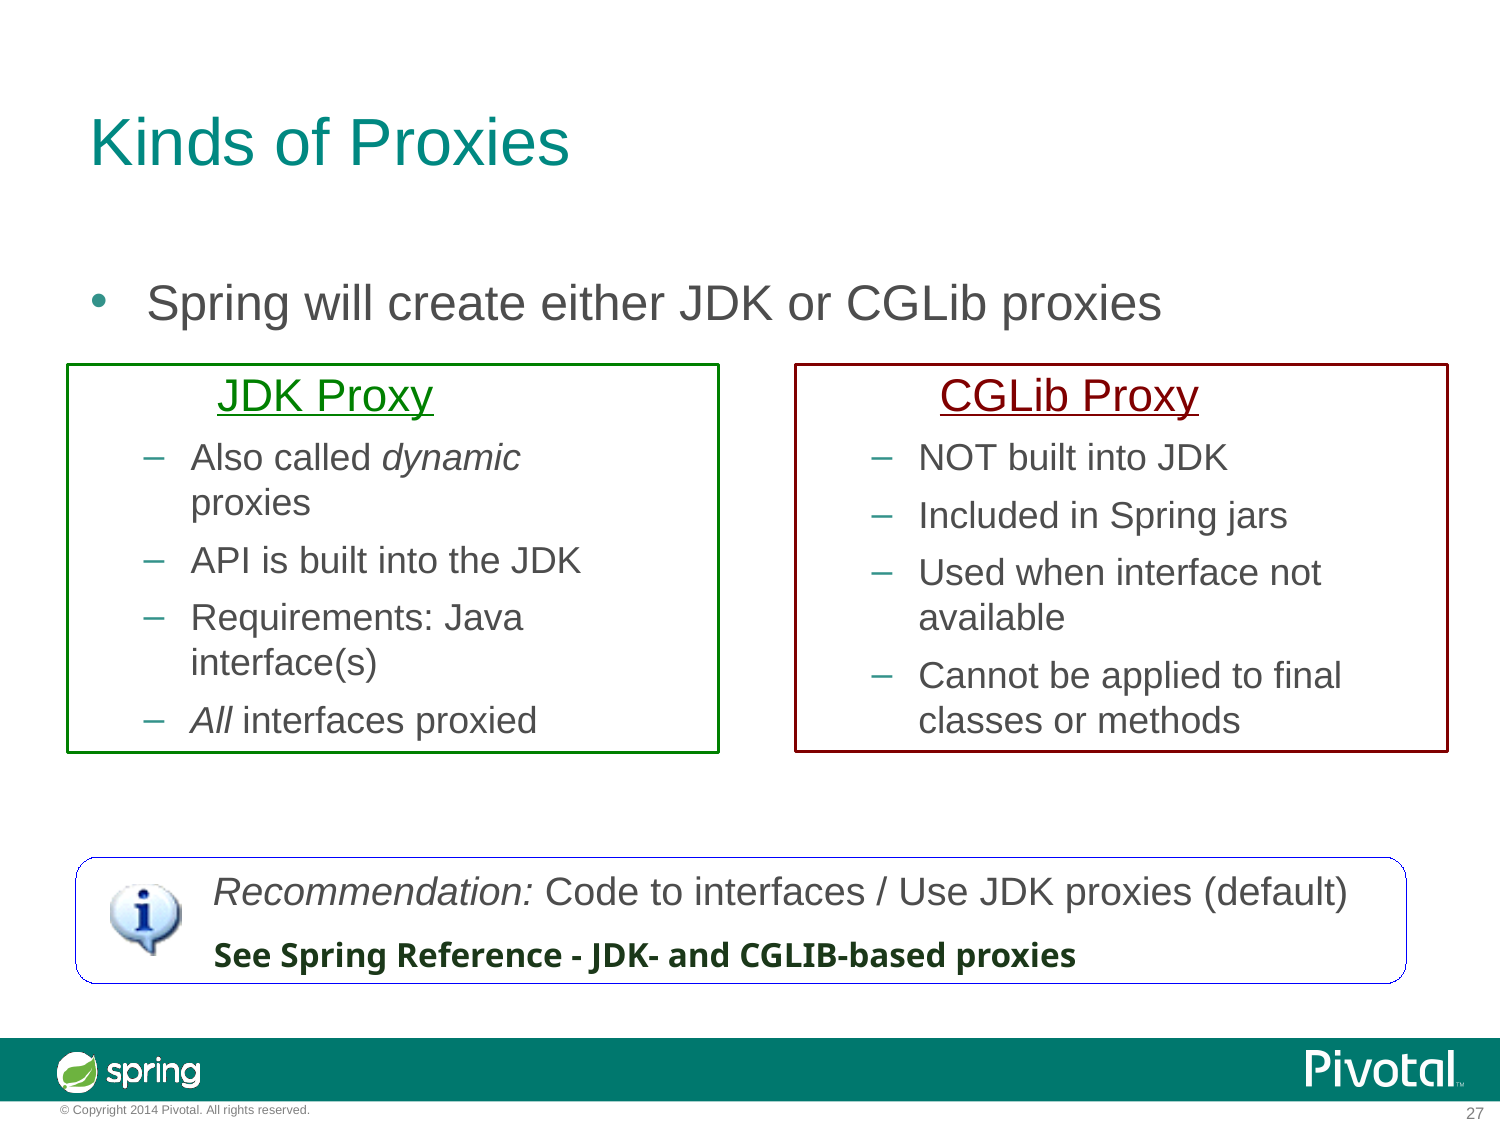

# Kinds of Proxies
Spring will create either JDK or CGLib proxies
JDK Proxy
Also called dynamic
proxies
API is built into the JDK
Requirements: Java interface(s)
All interfaces proxied
CGLib Proxy
NOT built into JDK
Included in Spring jars
Used when interface not available
Cannot be applied to final classes or methods
Recommendation: Code to interfaces / Use JDK proxies (default)
See Spring Reference - JDK- and CGLIB-based proxies